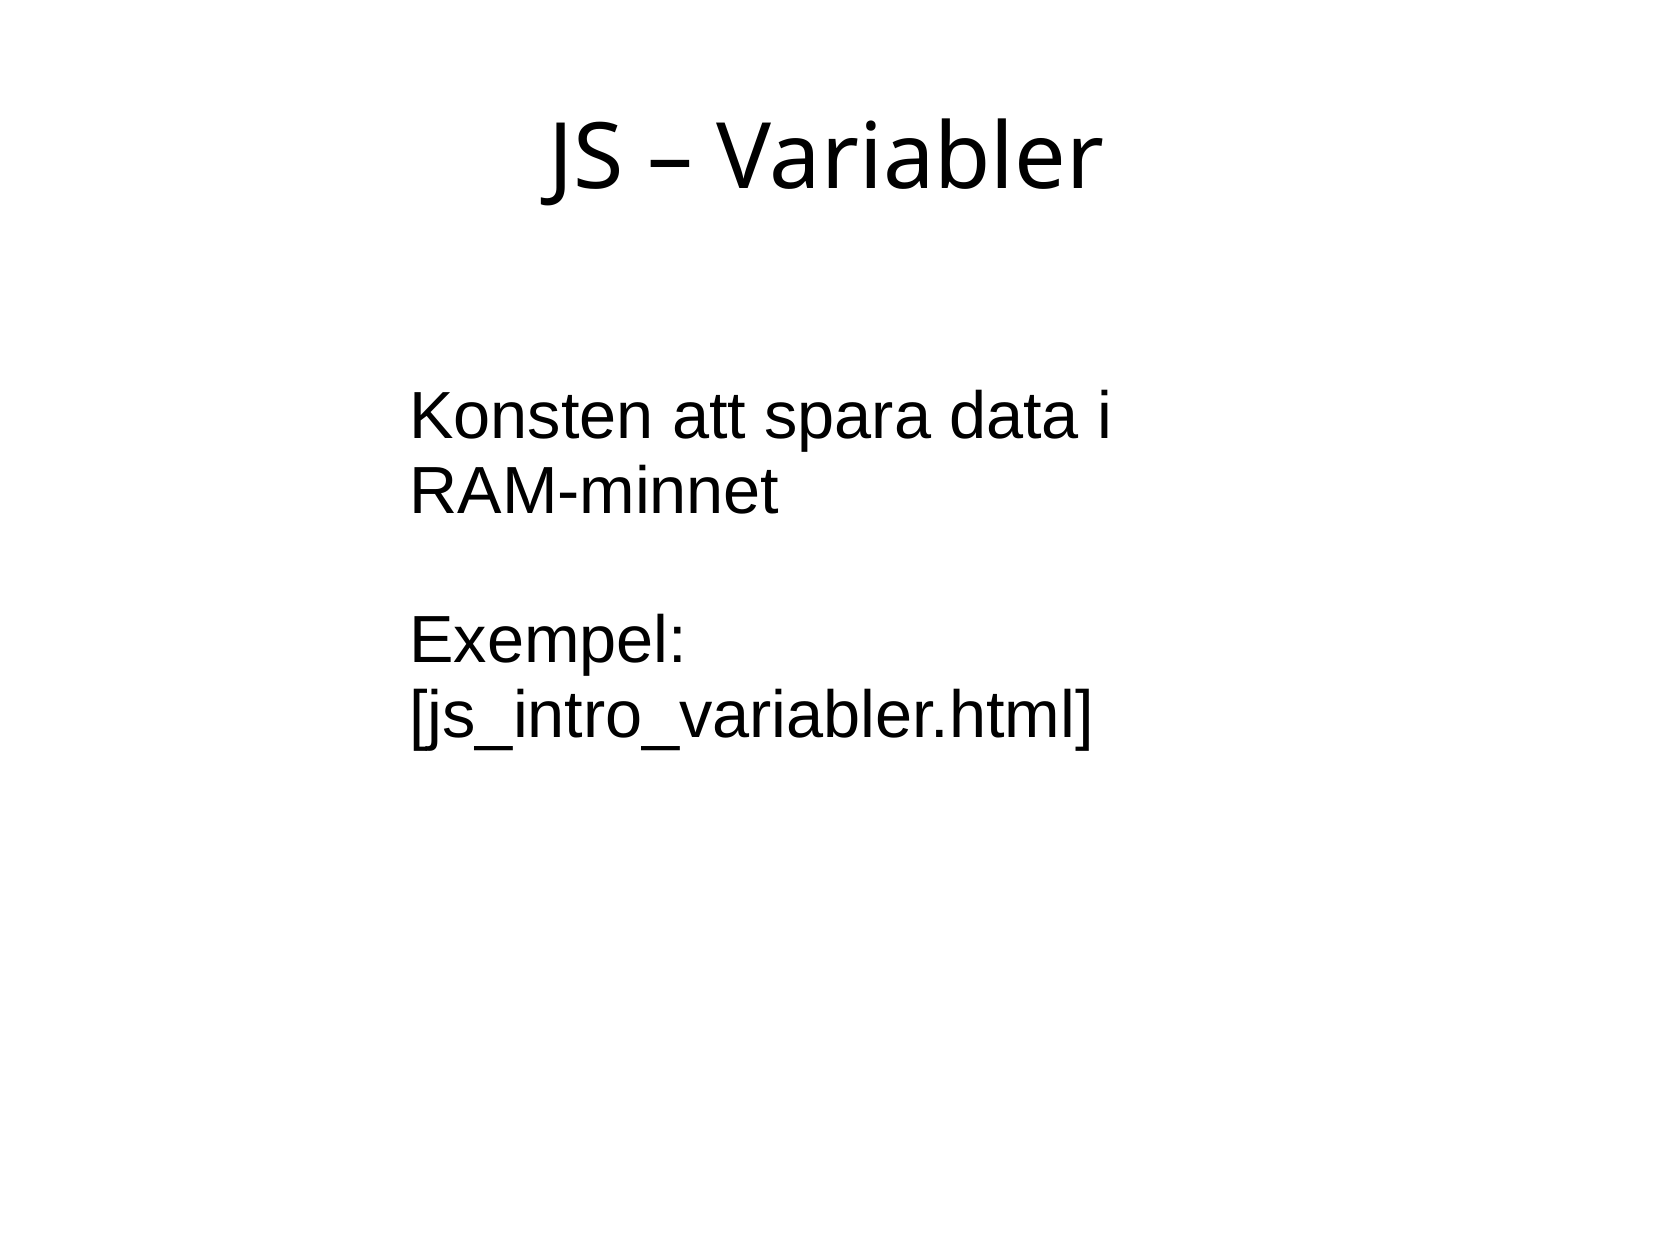

# JS – Variabler
Konsten att spara data i RAM-minnet
Exempel: [js_intro_variabler.html]